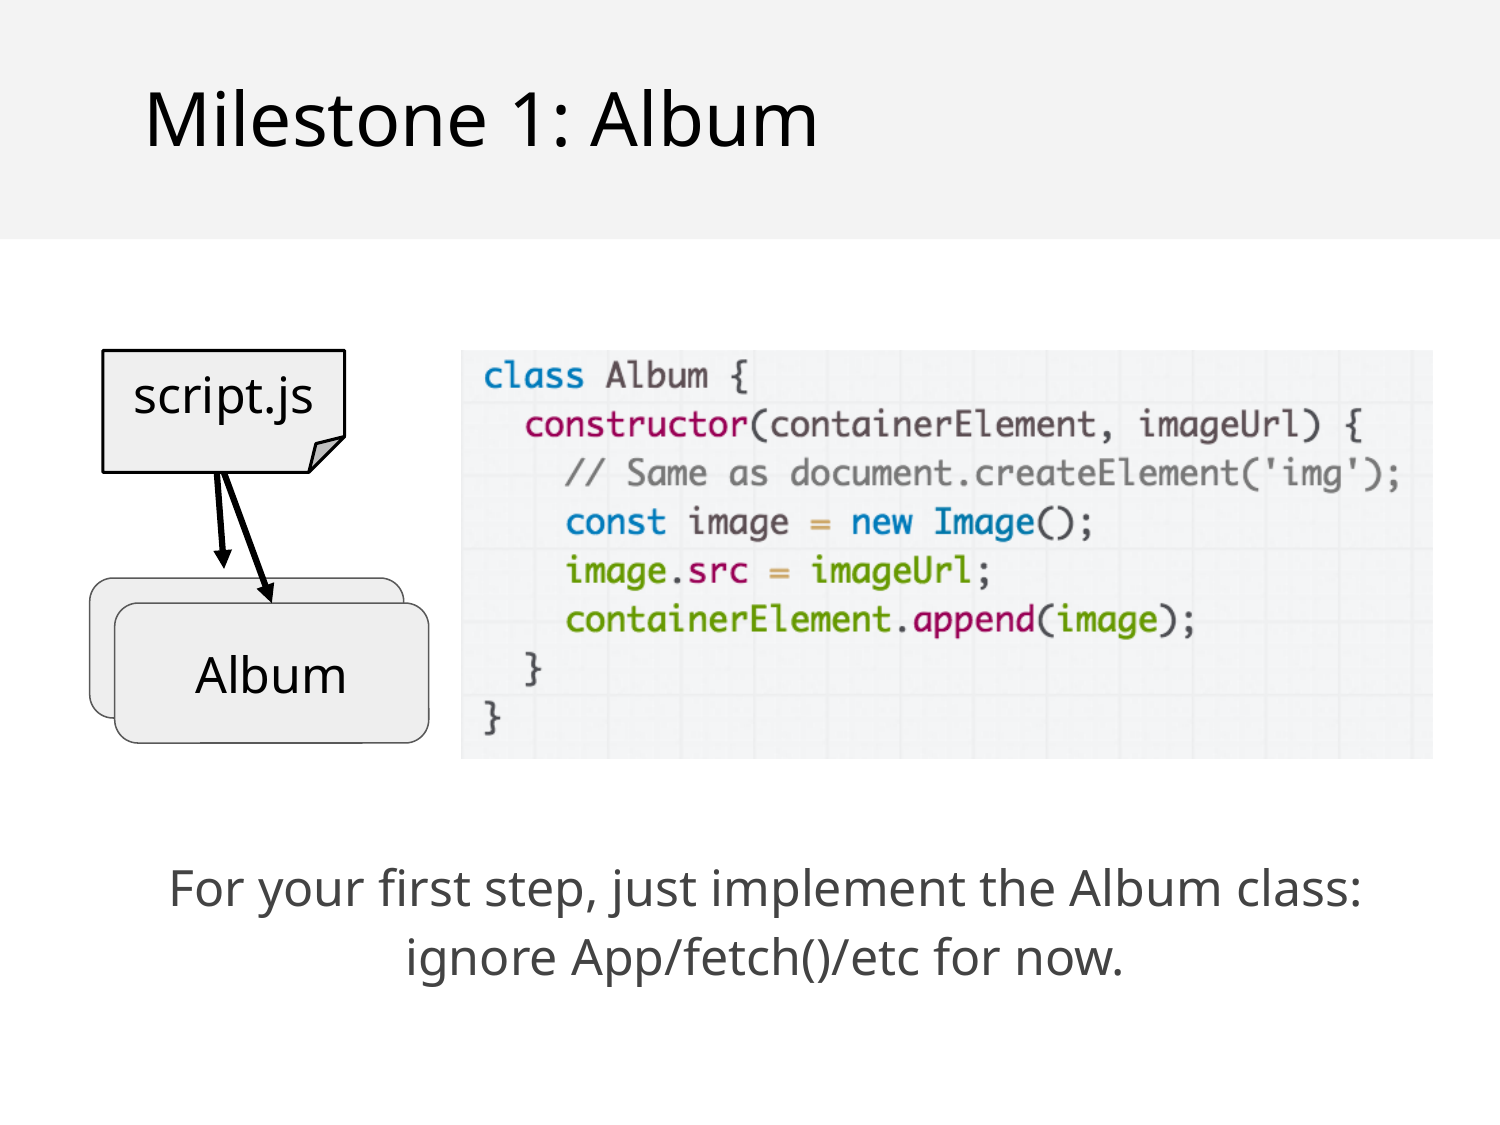

# Milestone 1: Album
script.js
Album
Album
For your first step, just implement the Album class: ignore App/fetch()/etc for now.